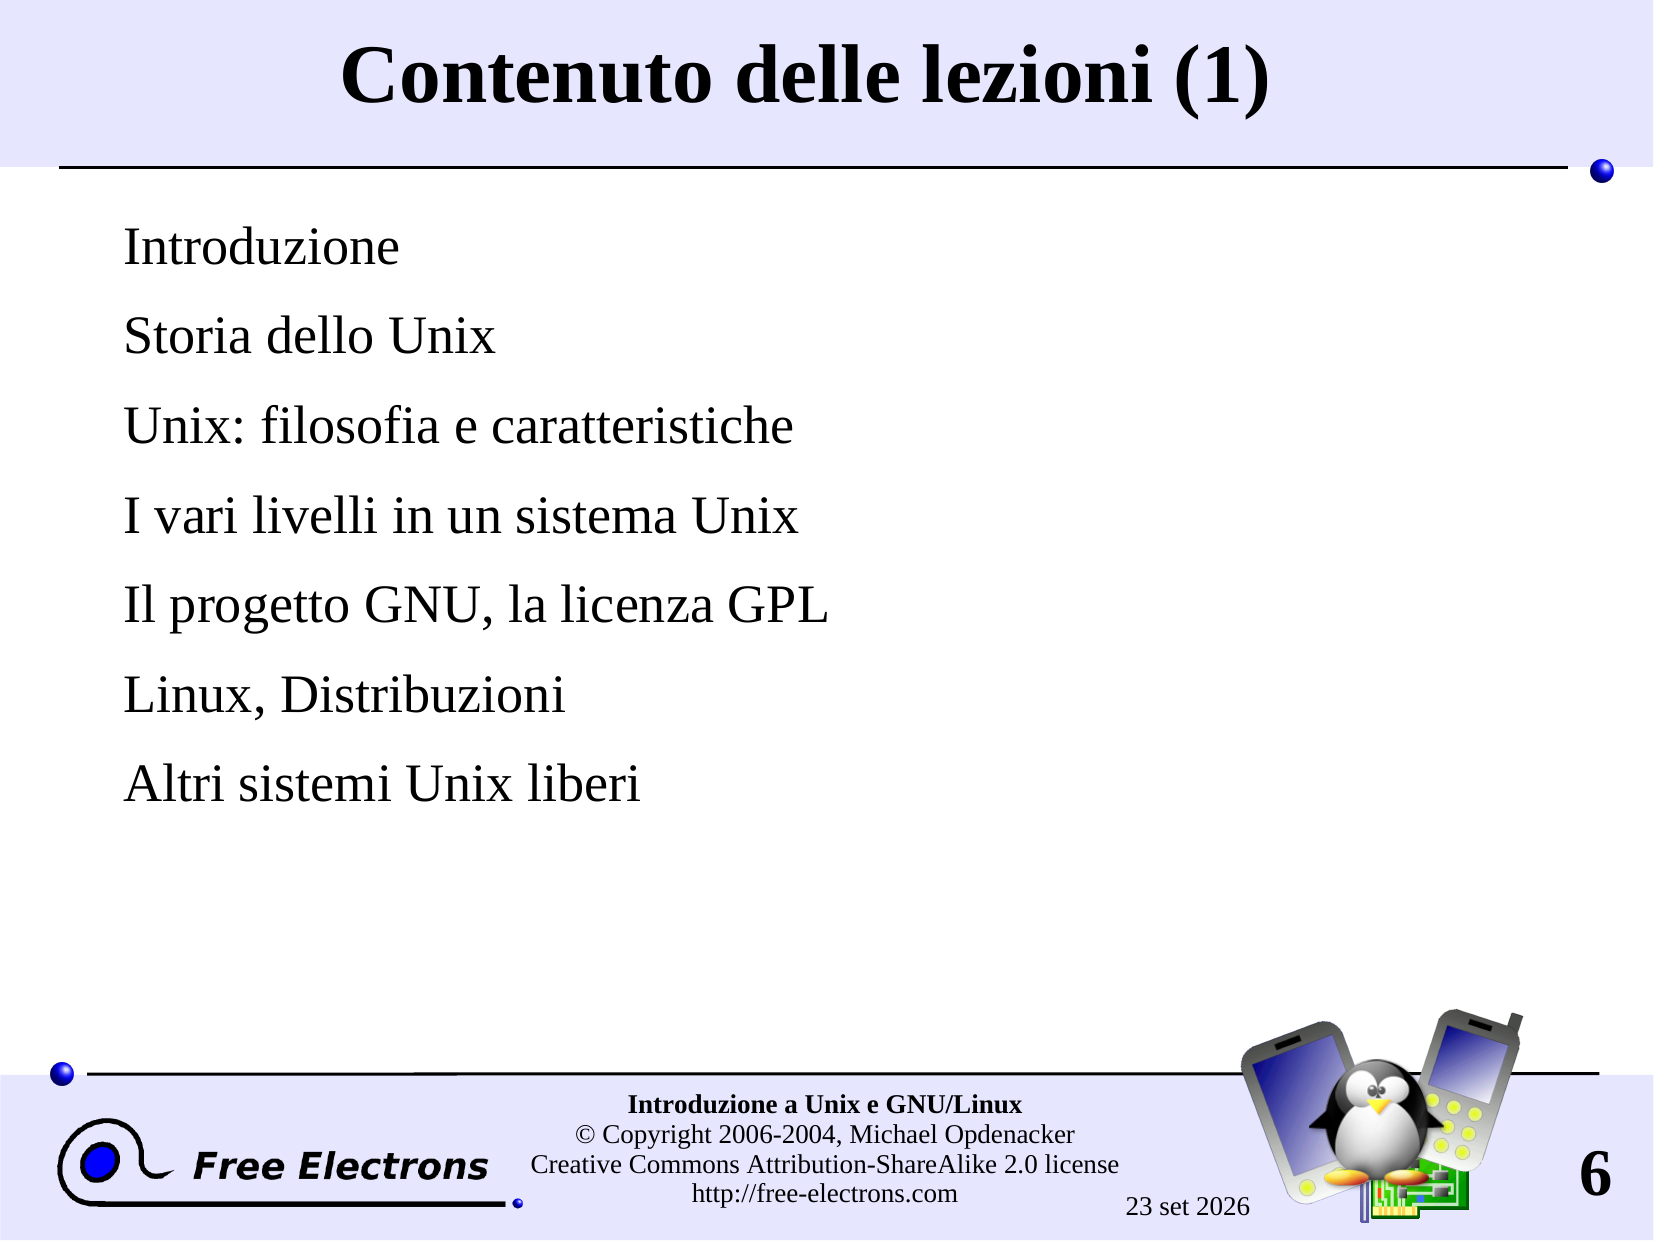

# Contenuto delle lezioni (1)
Introduzione
Storia dello Unix
Unix: filosofia e caratteristiche
I vari livelli in un sistema Unix
Il progetto GNU, la licenza GPL
Linux, Distribuzioni
Altri sistemi Unix liberi